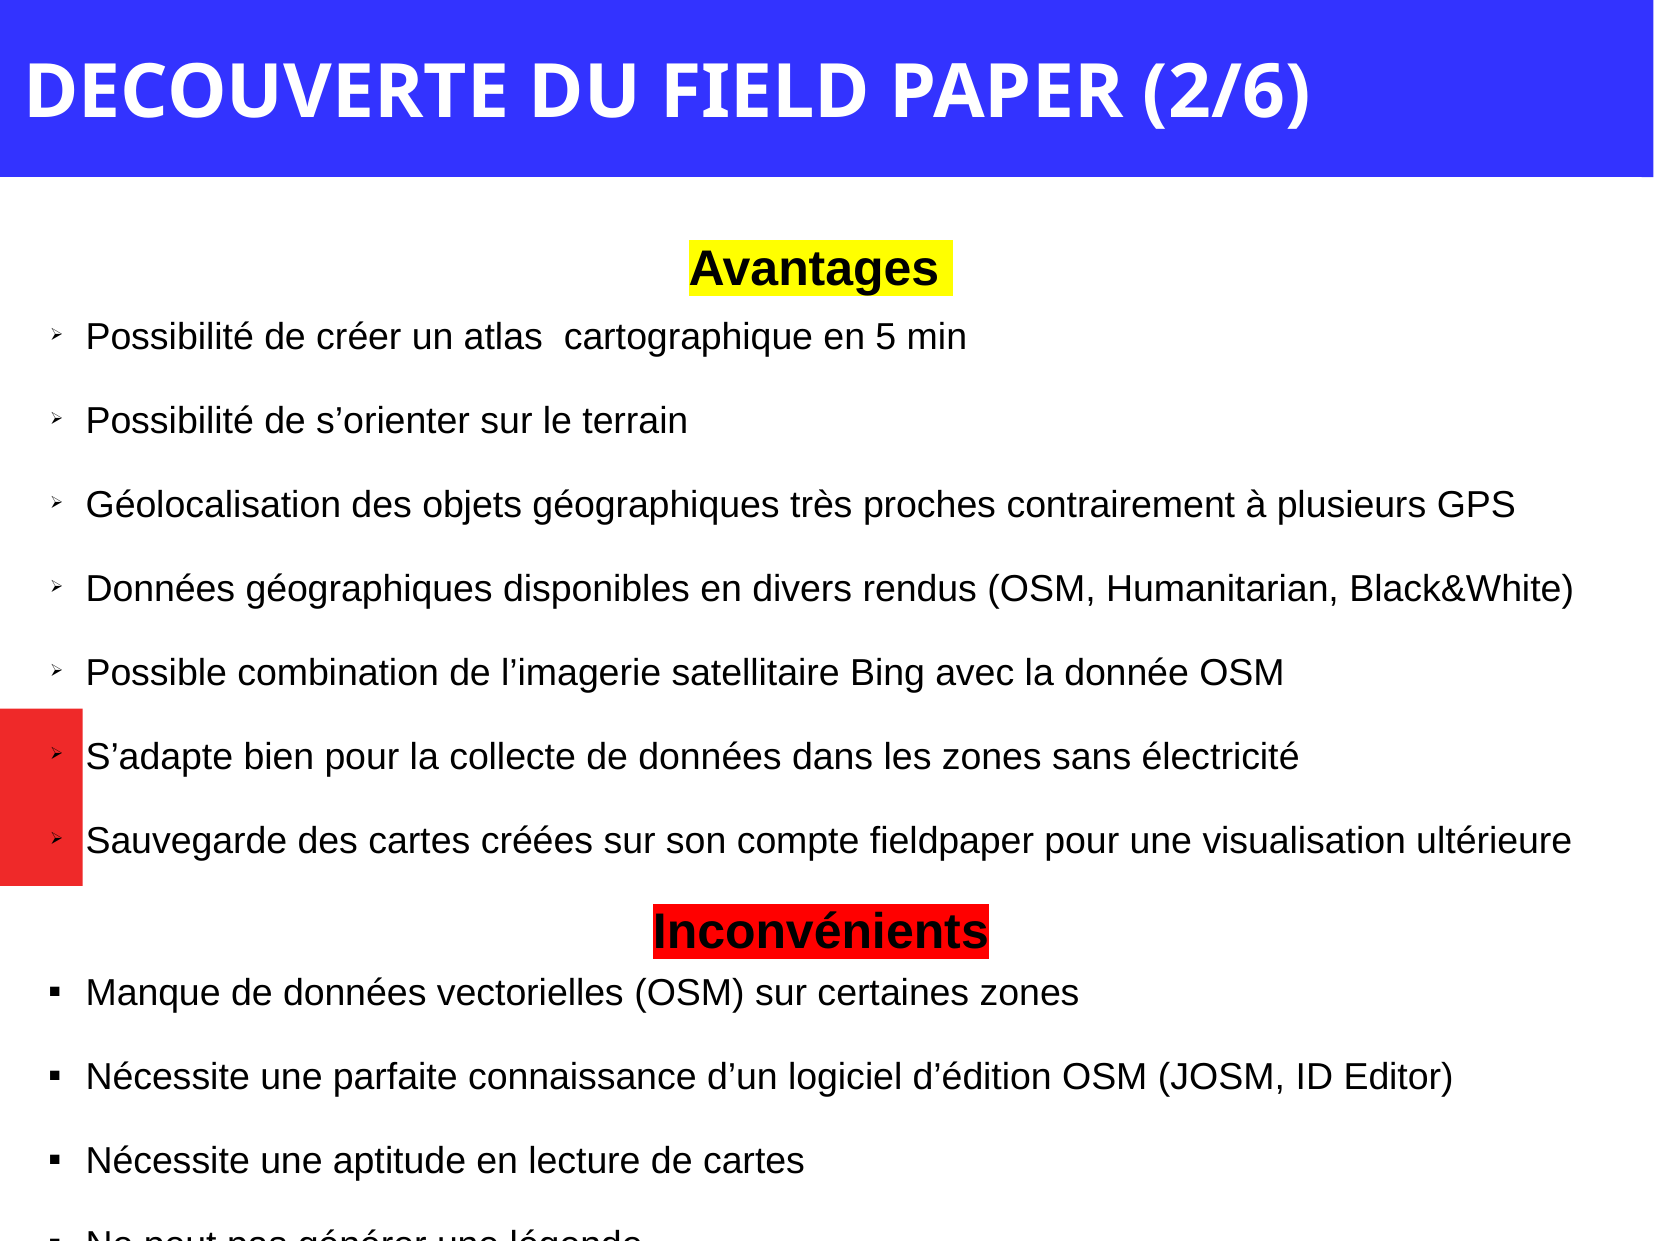

# DECOUVERTE DU FIELD PAPER (2/6)
Avantages
Possibilité de créer un atlas cartographique en 5 min
Possibilité de s’orienter sur le terrain
Géolocalisation des objets géographiques très proches contrairement à plusieurs GPS
Données géographiques disponibles en divers rendus (OSM, Humanitarian, Black&White)
Possible combination de l’imagerie satellitaire Bing avec la donnée OSM
S’adapte bien pour la collecte de données dans les zones sans électricité
Sauvegarde des cartes créées sur son compte fieldpaper pour une visualisation ultérieure
Inconvénients
Manque de données vectorielles (OSM) sur certaines zones
Nécessite une parfaite connaissance d’un logiciel d’édition OSM (JOSM, ID Editor)
Nécessite une aptitude en lecture de cartes
Ne peut pas générer une légende